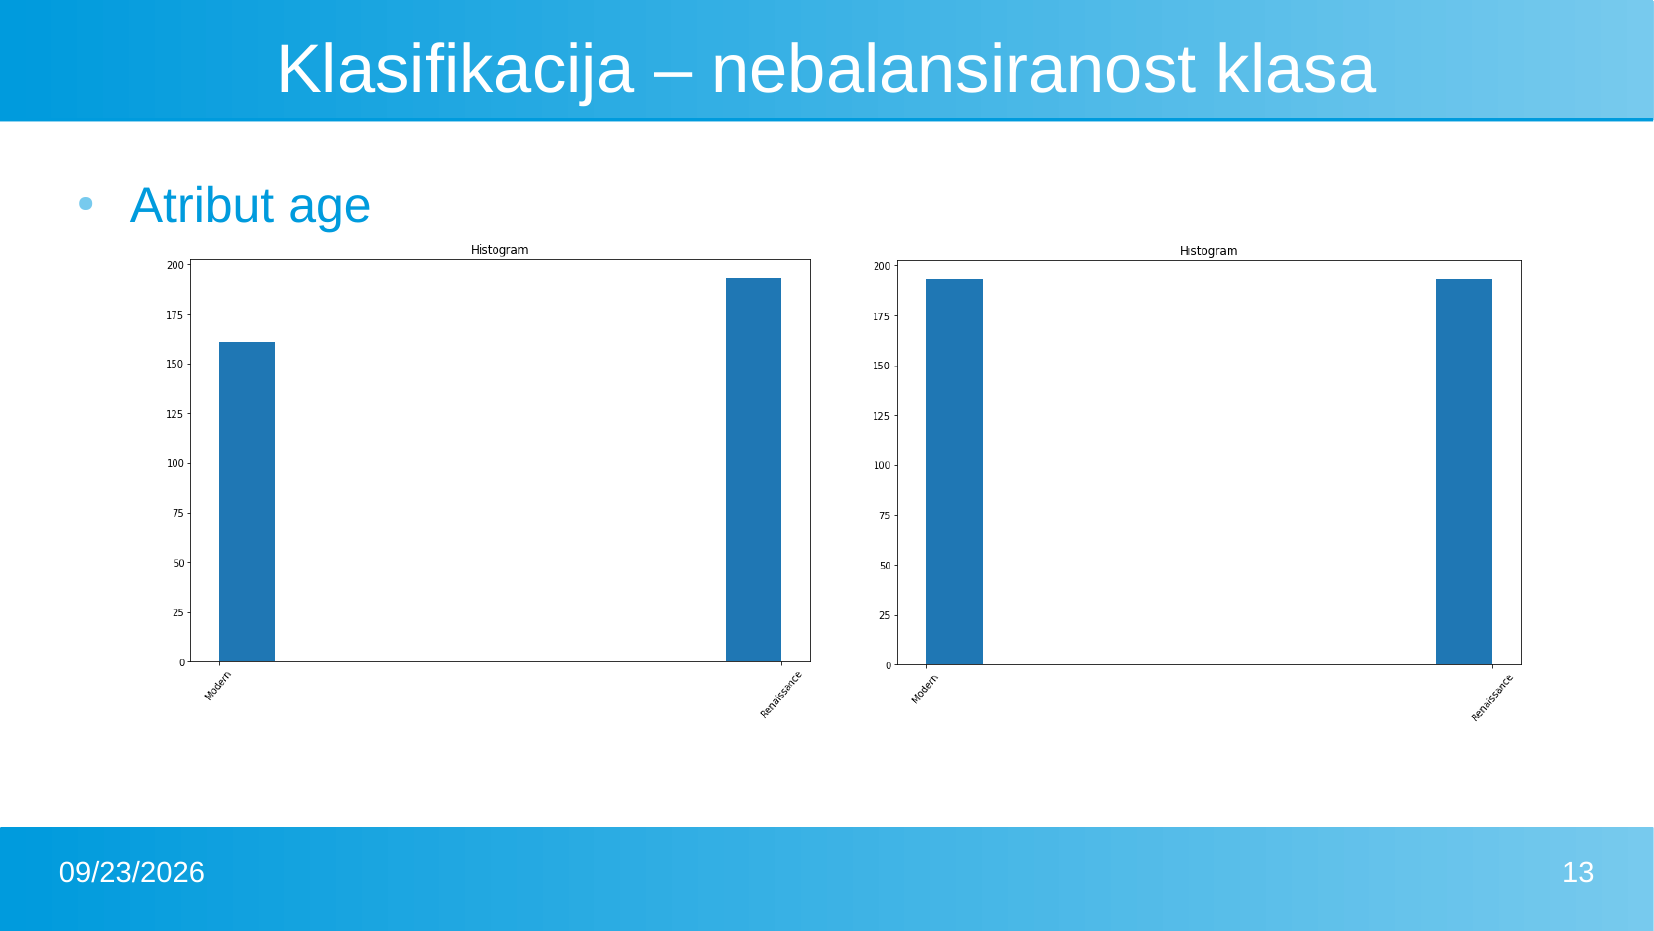

# Klasifikacija – nebalansiranost klasa
Atribut age
13